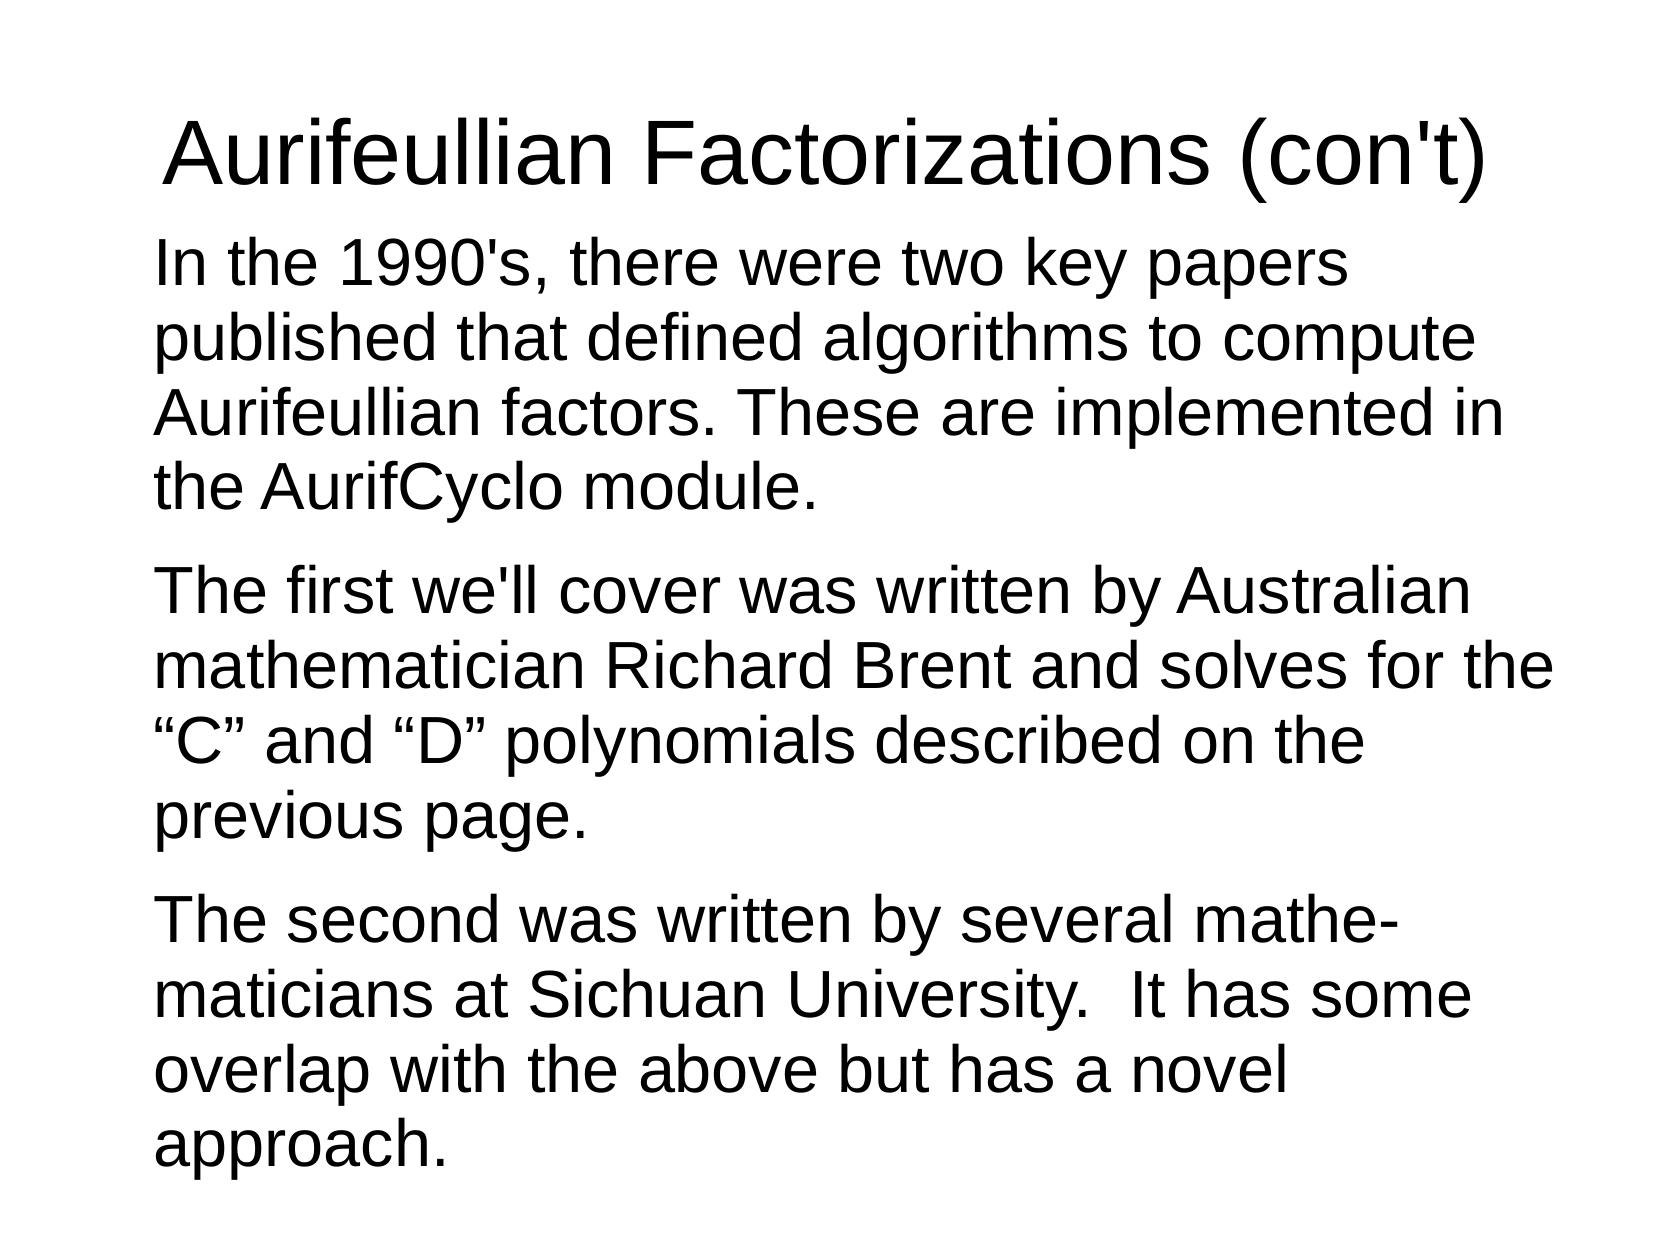

# Aurifeullian Factorizations (con't)
In the 1990's, there were two key papers published that defined algorithms to compute Aurifeullian factors. These are implemented in the AurifCyclo module.
The first we'll cover was written by Australian mathematician Richard Brent and solves for the “C” and “D” polynomials described on the previous page.
The second was written by several mathe-maticians at Sichuan University. It has some overlap with the above but has a novel approach.